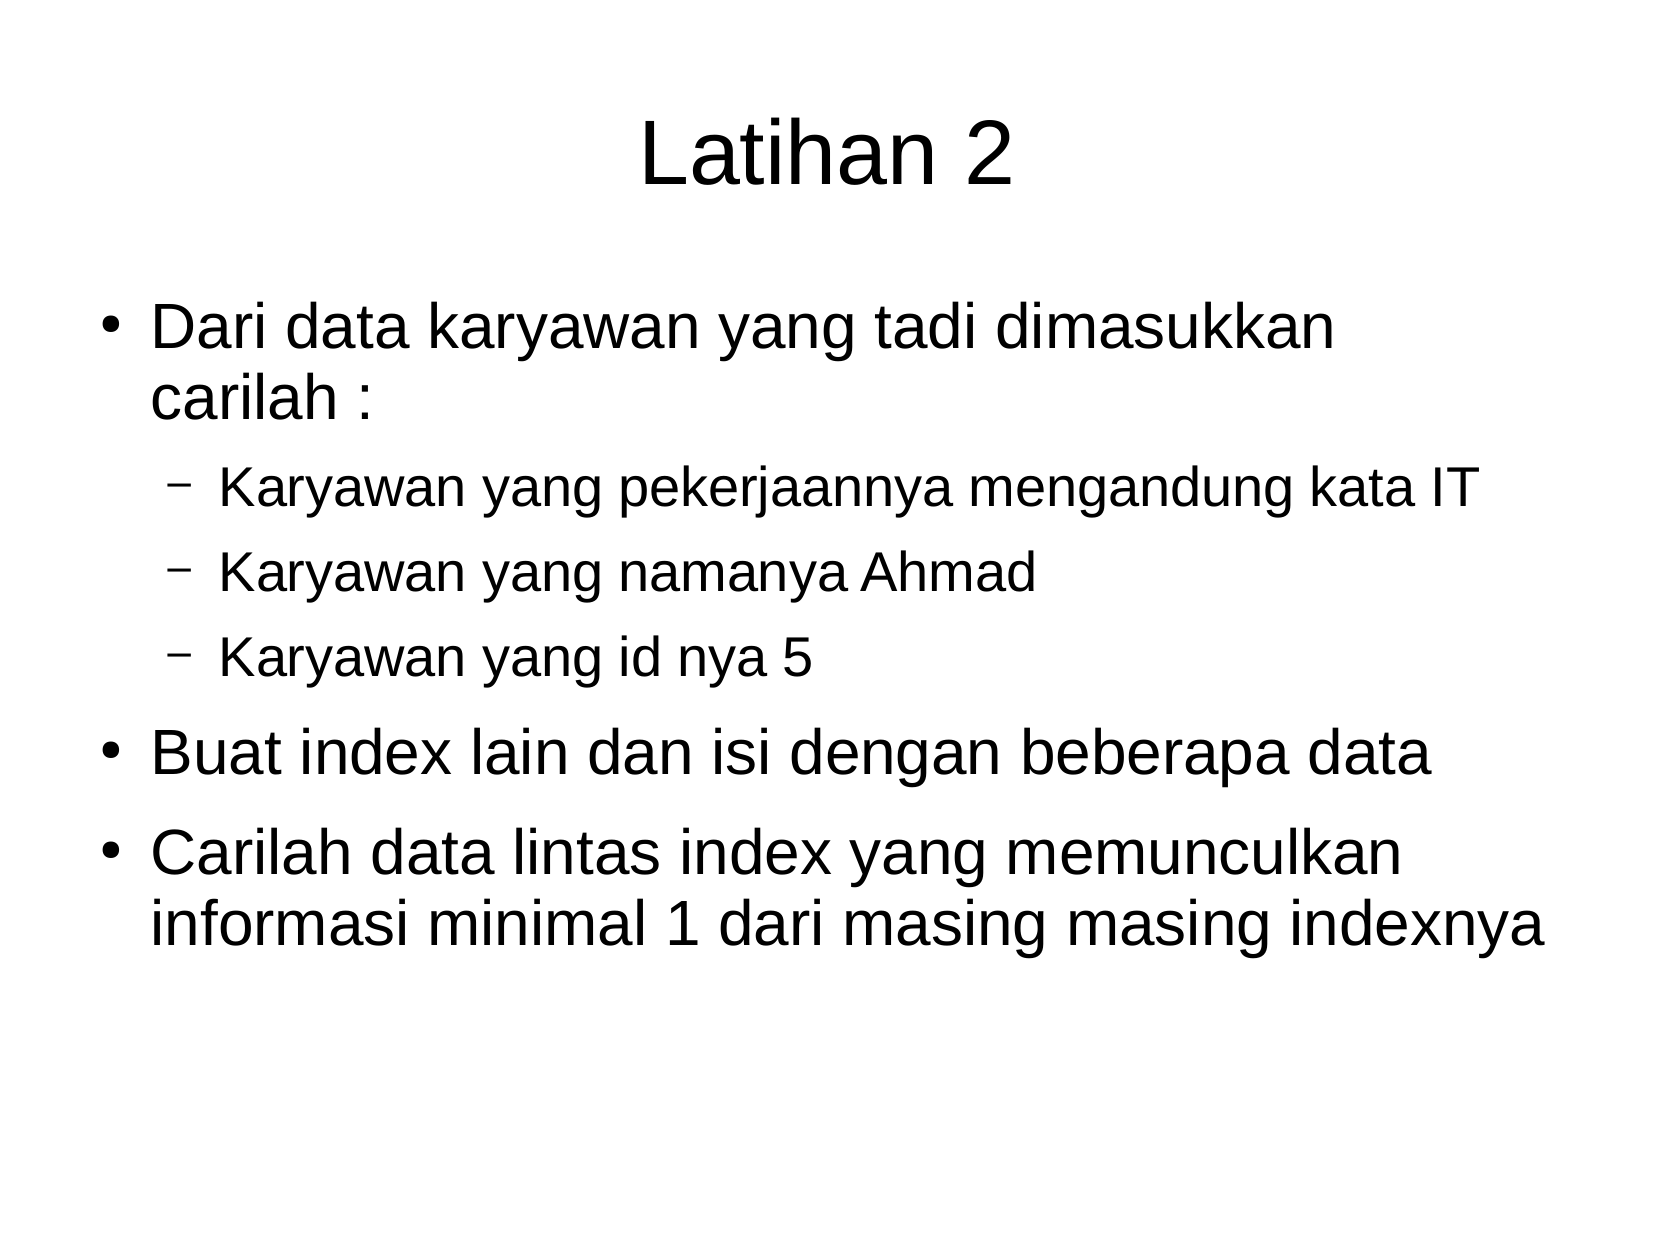

# Latihan 2
Dari data karyawan yang tadi dimasukkan carilah :
Karyawan yang pekerjaannya mengandung kata IT
Karyawan yang namanya Ahmad
Karyawan yang id nya 5
Buat index lain dan isi dengan beberapa data
Carilah data lintas index yang memunculkan informasi minimal 1 dari masing masing indexnya